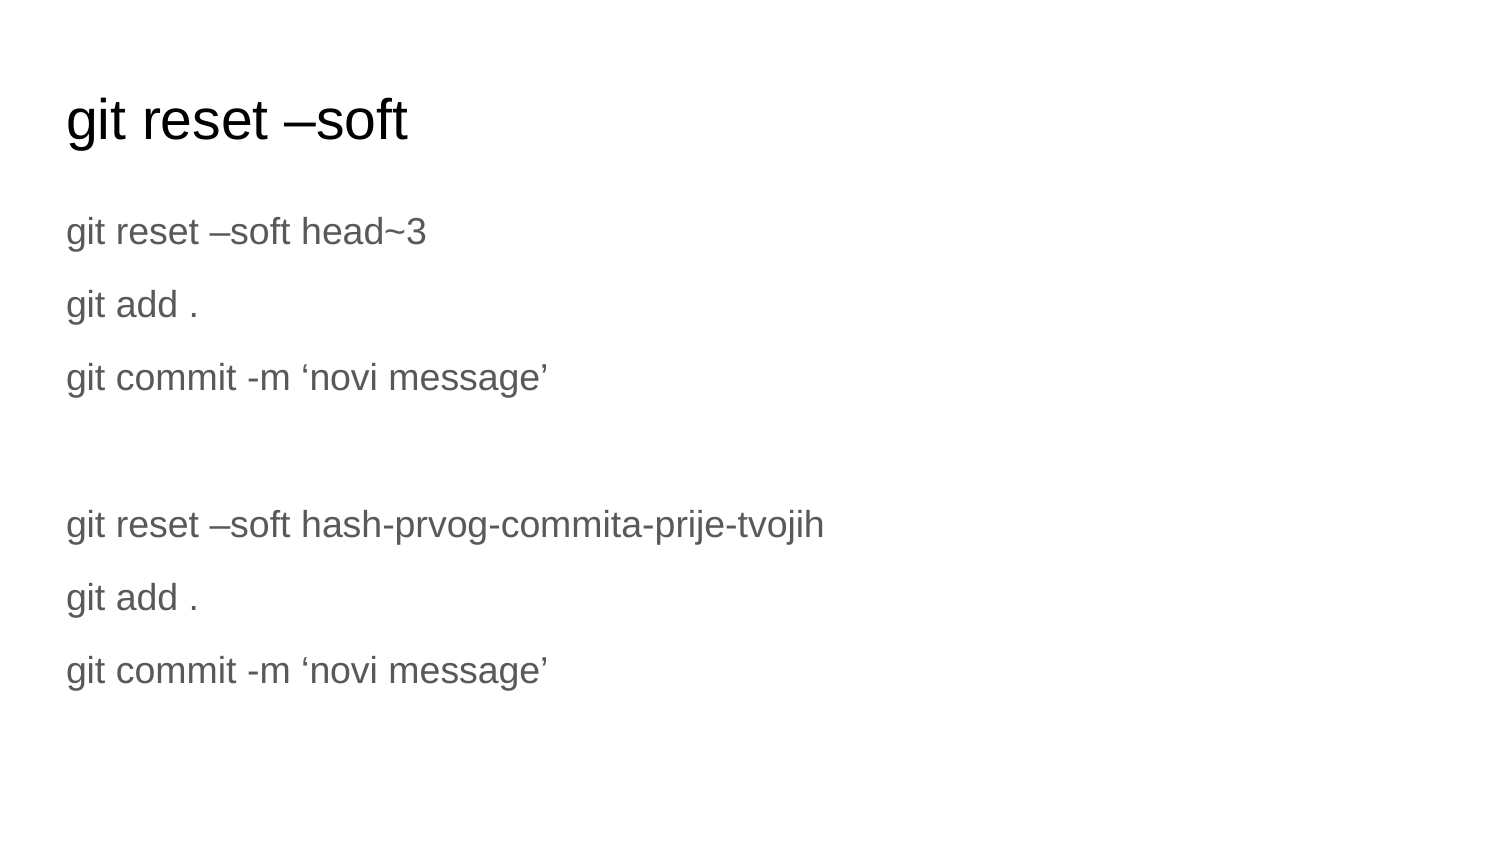

# git reset –soft
git reset –soft head~3
git add .
git commit -m ‘novi message’
git reset –soft hash-prvog-commita-prije-tvojih
git add .
git commit -m ‘novi message’